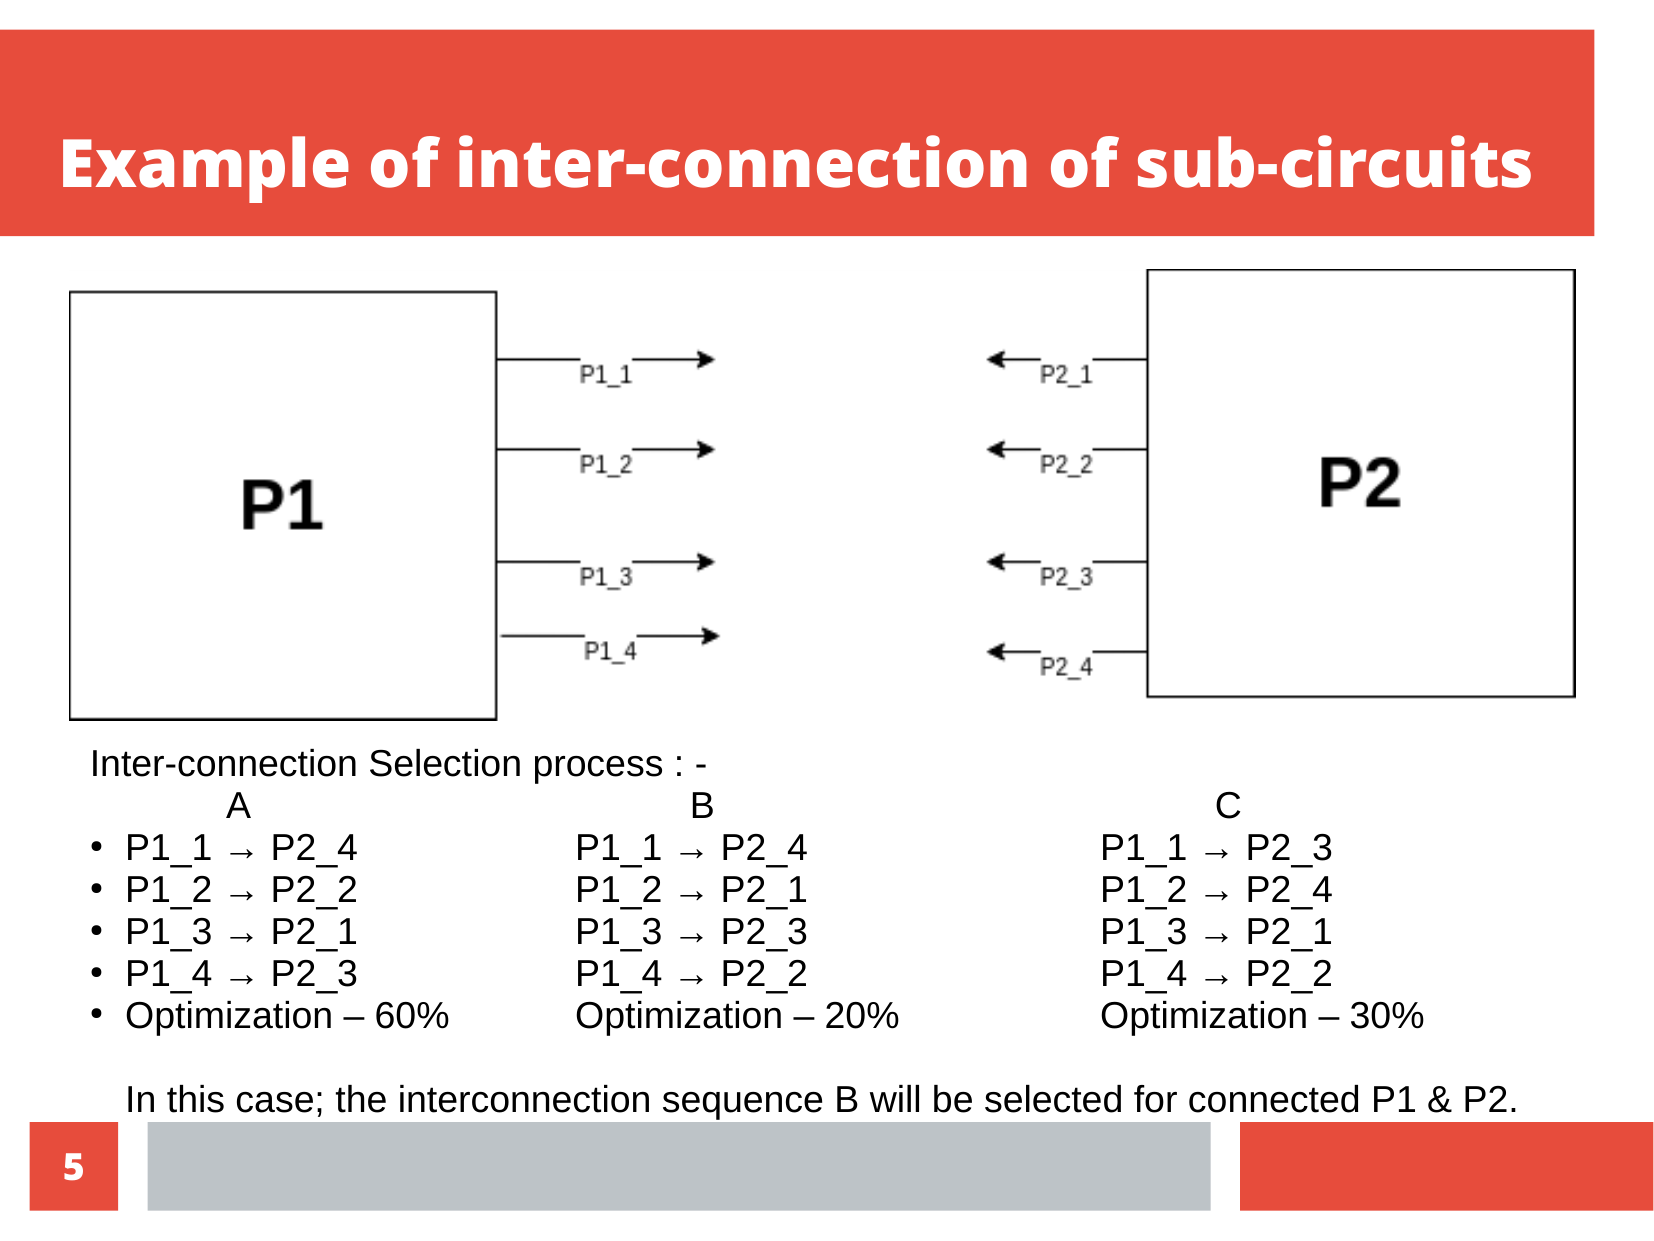

# Example of inter-connection of sub-circuits
Inter-connection Selection process : -
 A						B							C
P1_1 → P2_4			P1_1 → P2_4				P1_1 → P2_3
P1_2 → P2_2			P1_2 → P2_1				P1_2 → P2_4
P1_3 → P2_1			P1_3 → P2_3				P1_3 → P2_1
P1_4 → P2_3			P1_4 → P2_2				P1_4 → P2_2
Optimization – 60%		Optimization – 20%			Optimization – 30%
In this case; the interconnection sequence B will be selected for connected P1 & P2.
5